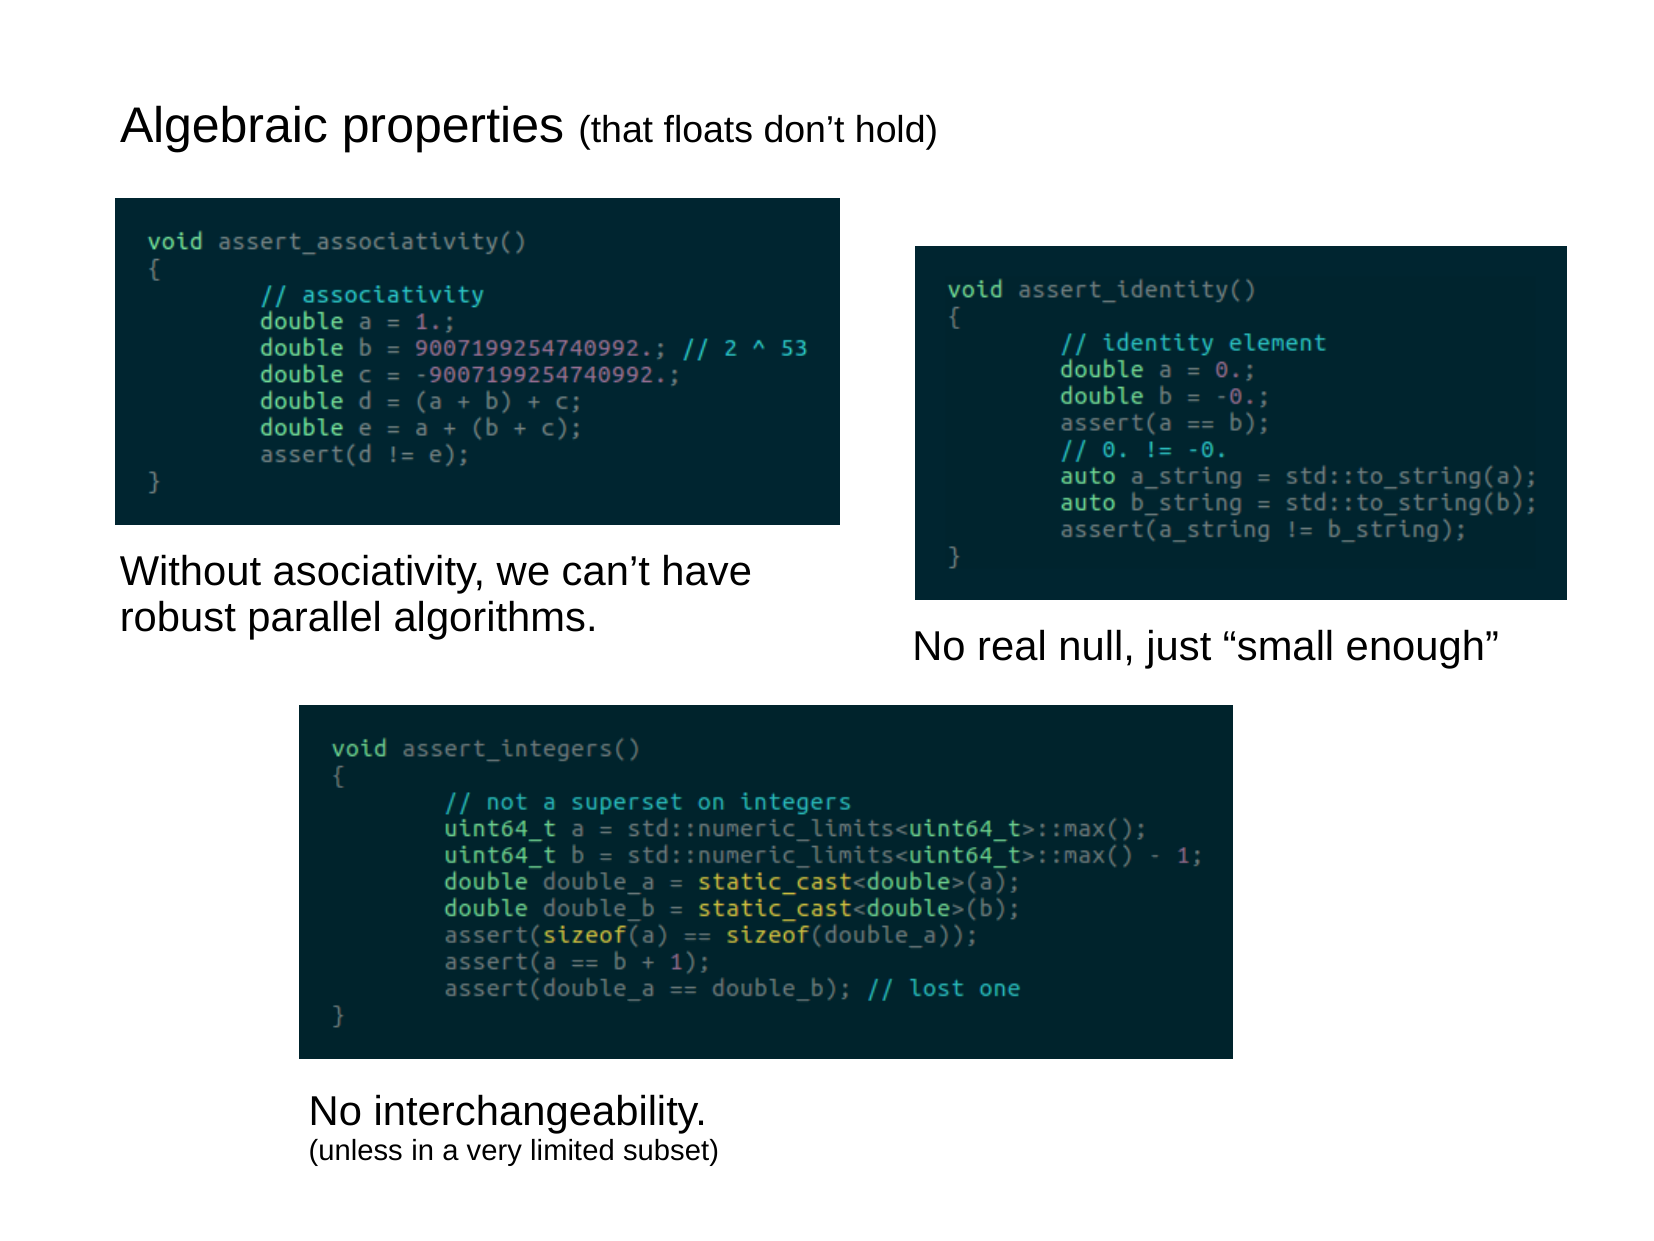

Algebraic properties (that floats don’t hold)
Without asociativity, we can’t have robust parallel algorithms.
No real null, just “small enough”
No interchangeability.
(unless in a very limited subset)